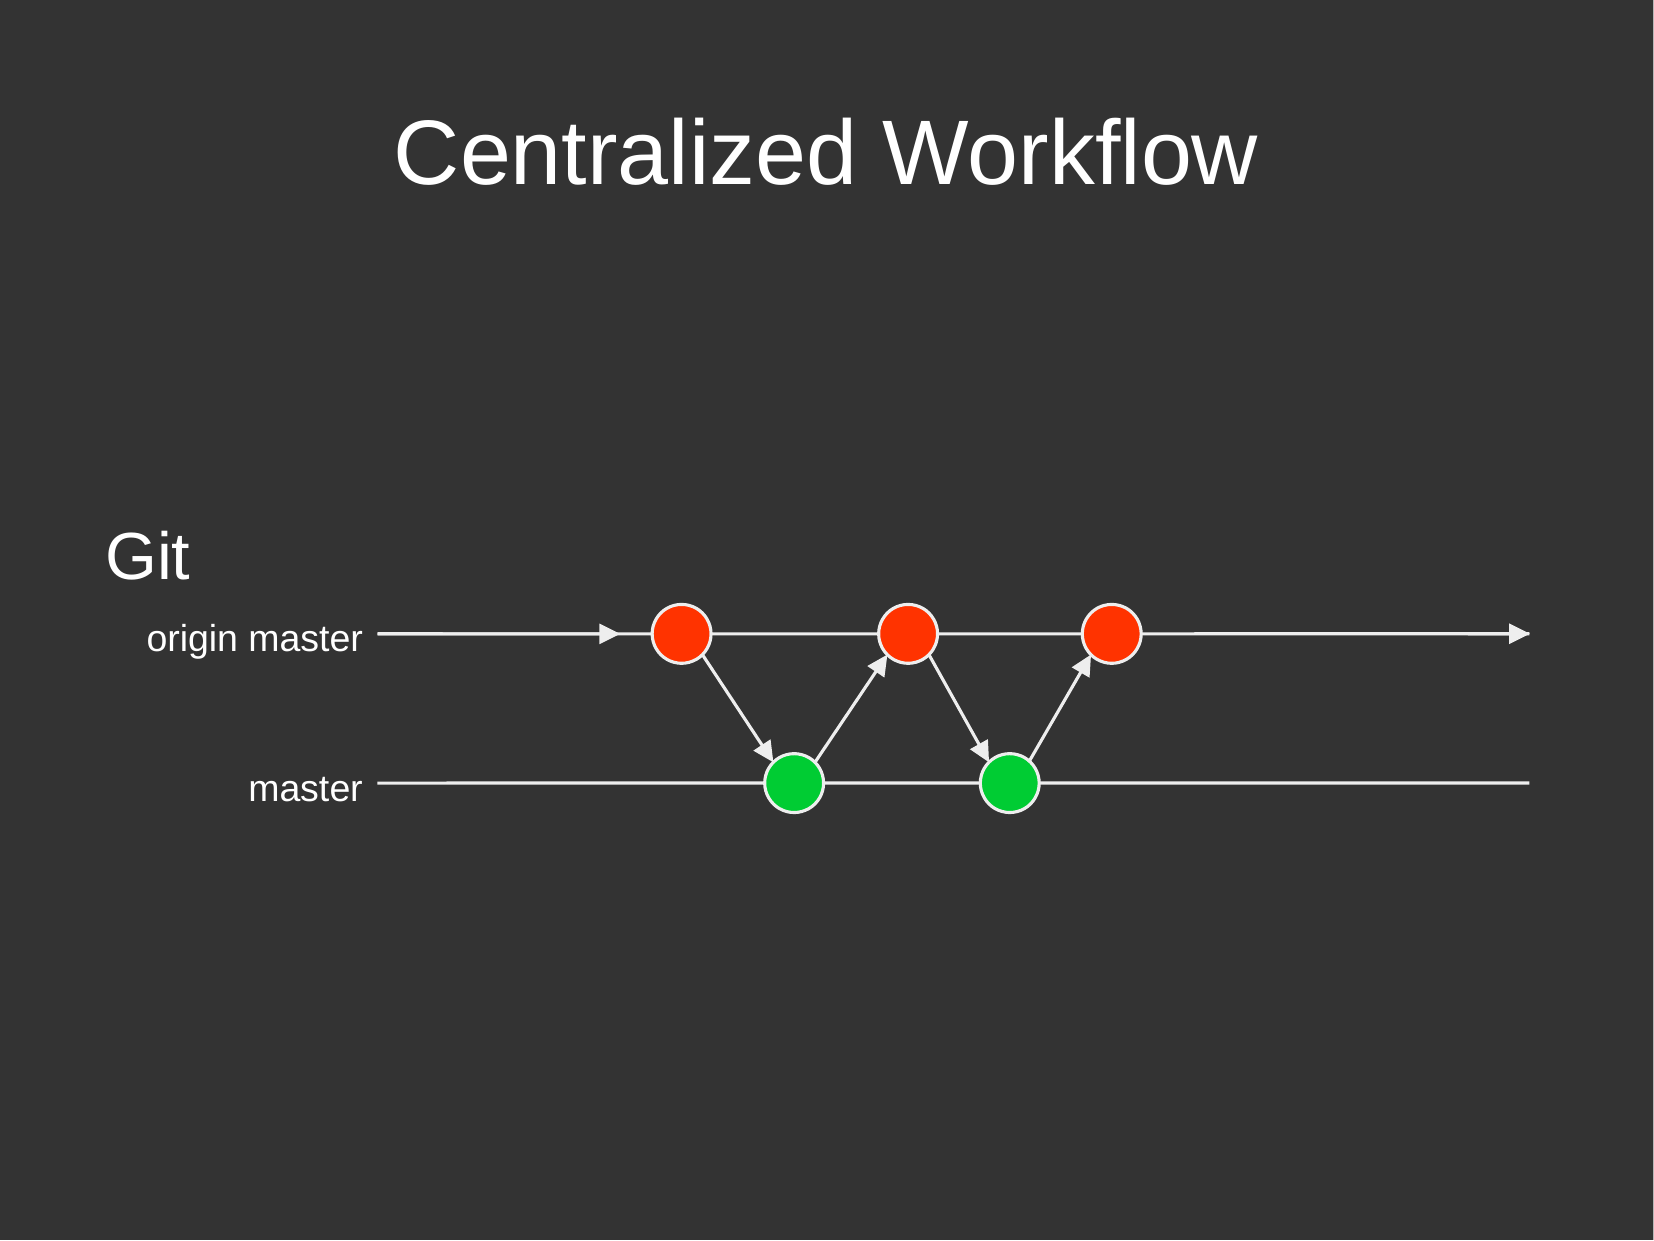

# Centralized Workflow
Git
origin master
master